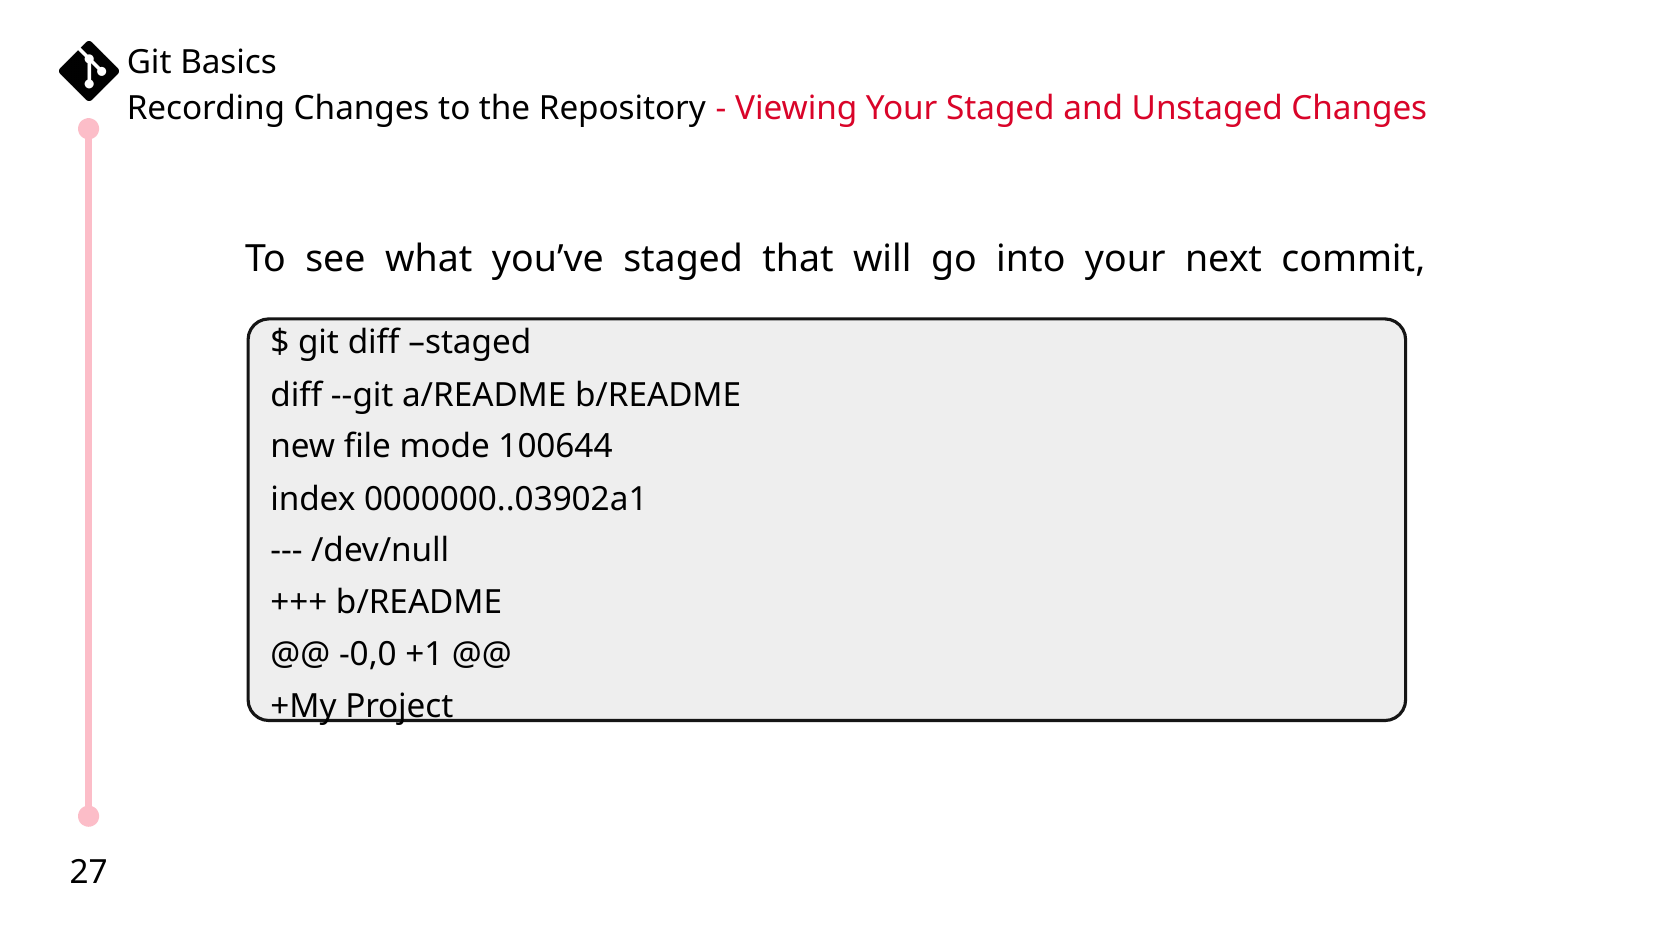

Git Basics
Recording Changes to the Repository - Viewing Your Staged and Unstaged Changes
To see what you’ve staged that will go into your next commit,
$ git diff –staged
diff --git a/README b/README
new file mode 100644
index 0000000..03902a1
--- /dev/null
+++ b/README
@@ -0,0 +1 @@
+My Project
27